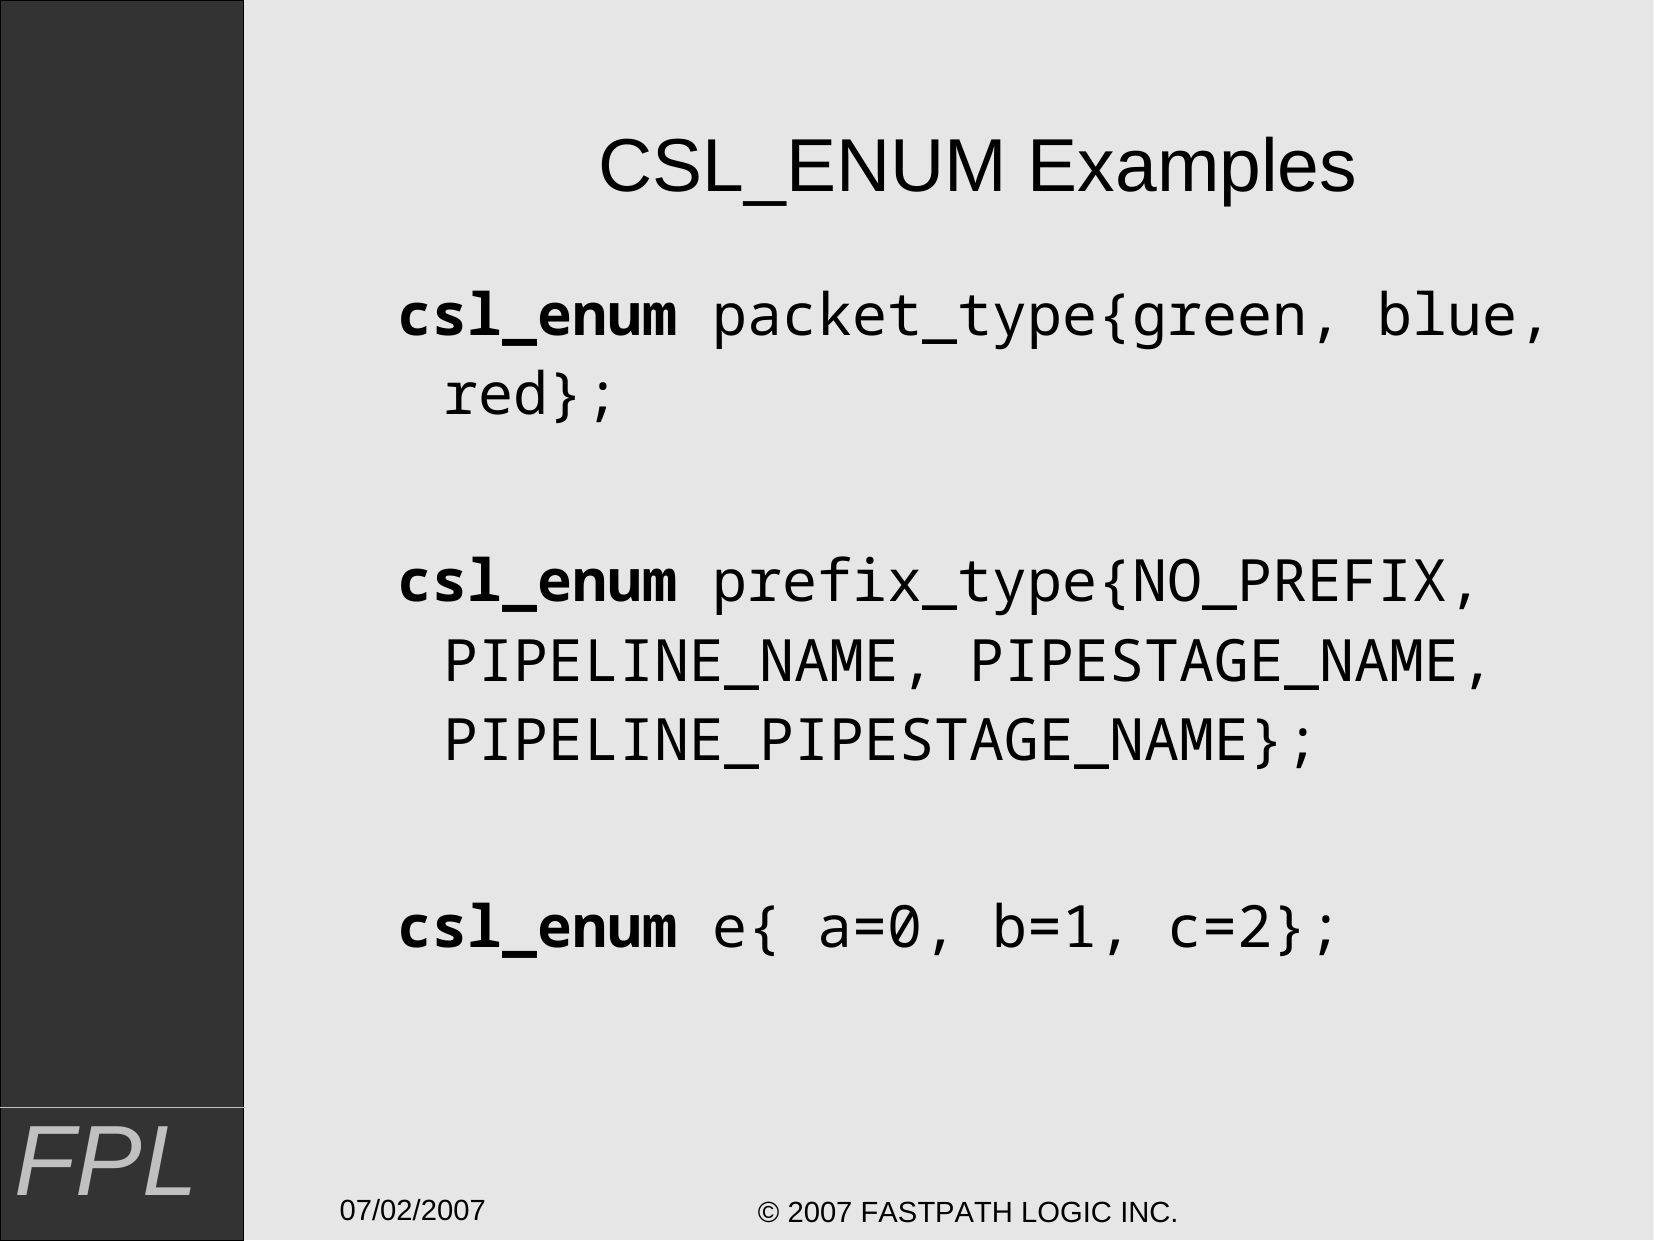

# CSL_ENUM Examples
csl_enum packet_type{green, blue, red};
csl_enum prefix_type{NO_PREFIX, PIPELINE_NAME, PIPESTAGE_NAME, PIPELINE_PIPESTAGE_NAME};
csl_enum e{ a=0, b=1, c=2};
07/02/2007
© 2007 FASTPATH LOGIC INC.